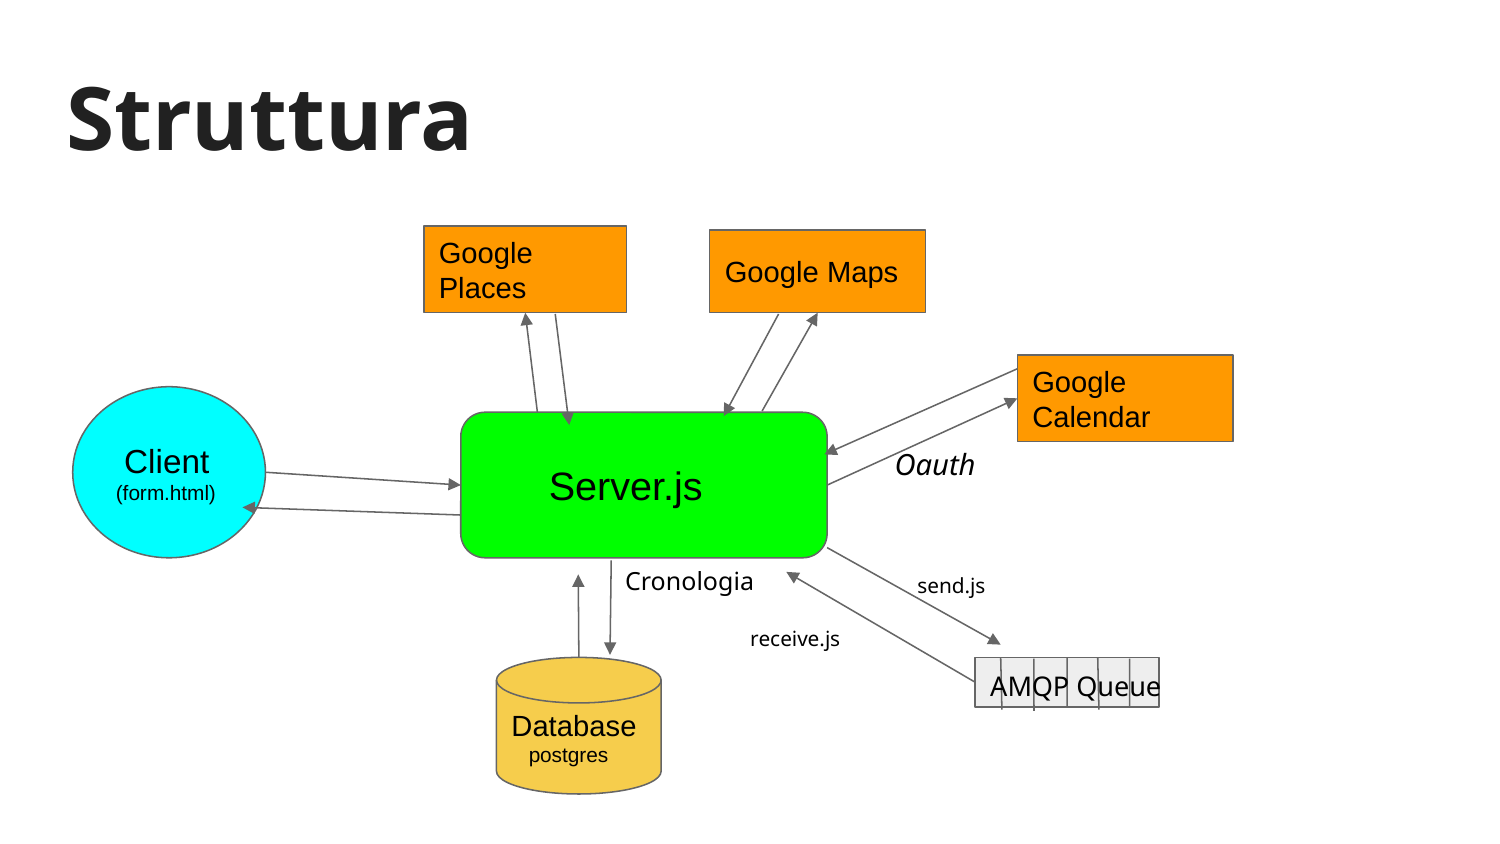

# Struttura
Google Places
Google Maps
Google Calendar
 Client
(form.html)
 Server.js
Oauth
Cronologia
send.js
receive.js
AMQP Queue
Database
 postgres